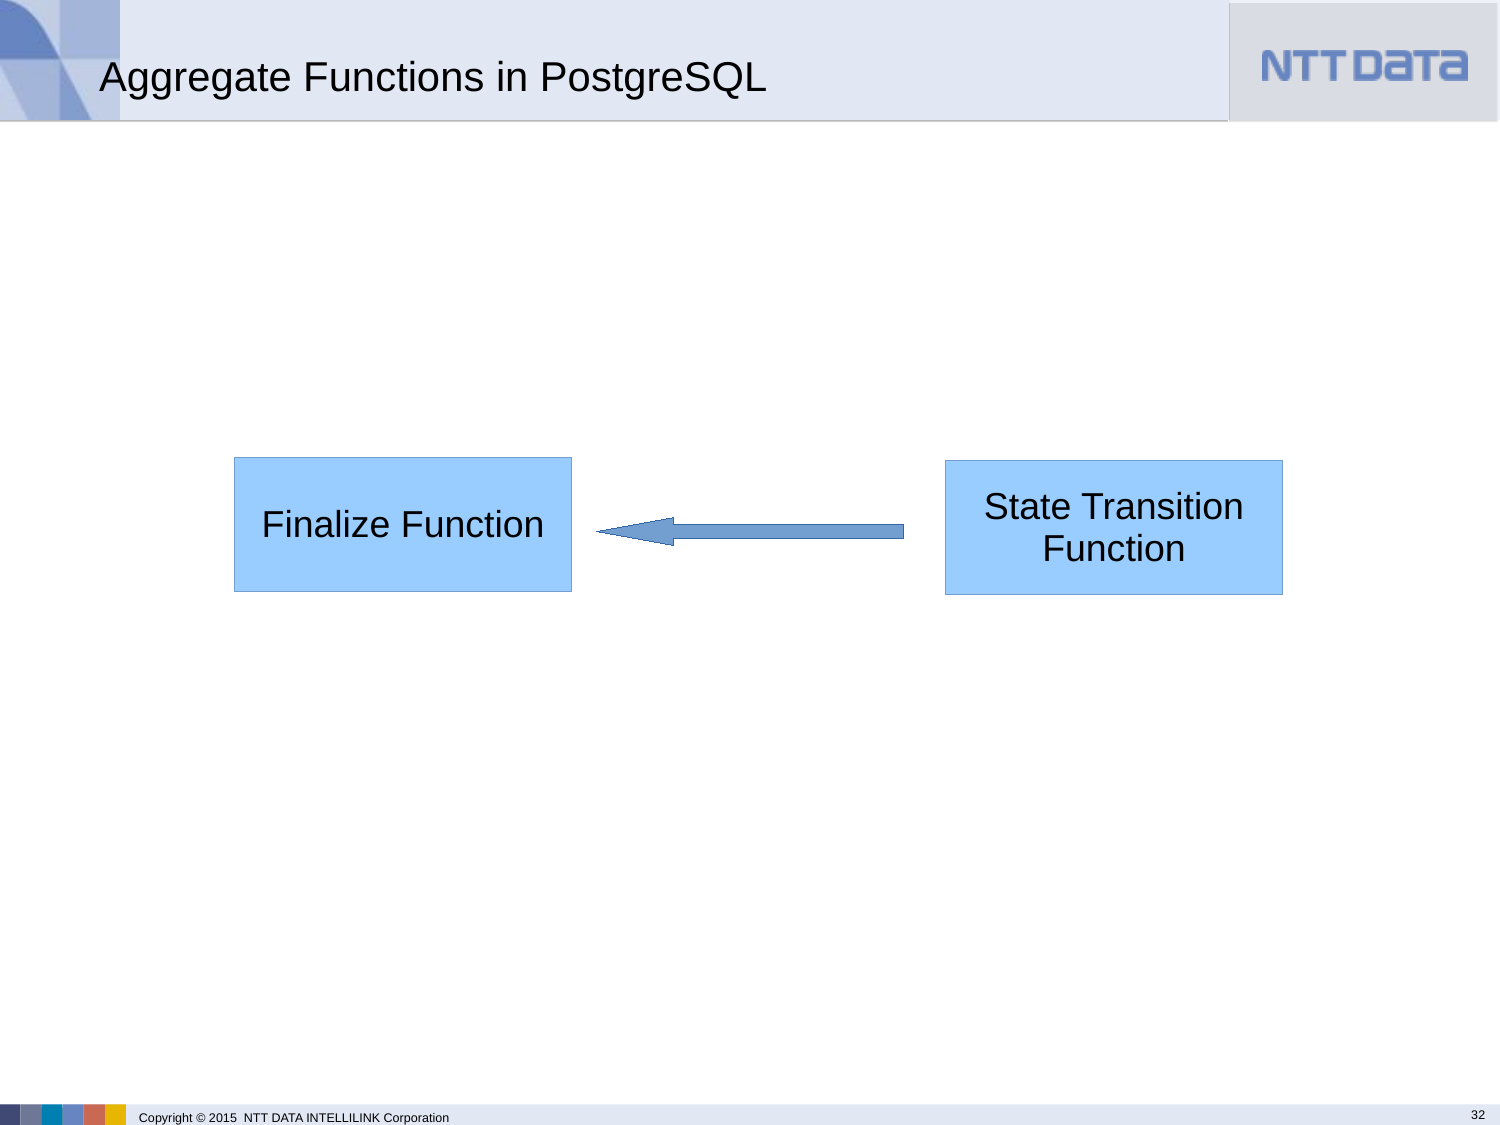

# Aggregate Functions in PostgreSQL
Finalize Function
State Transition
Function